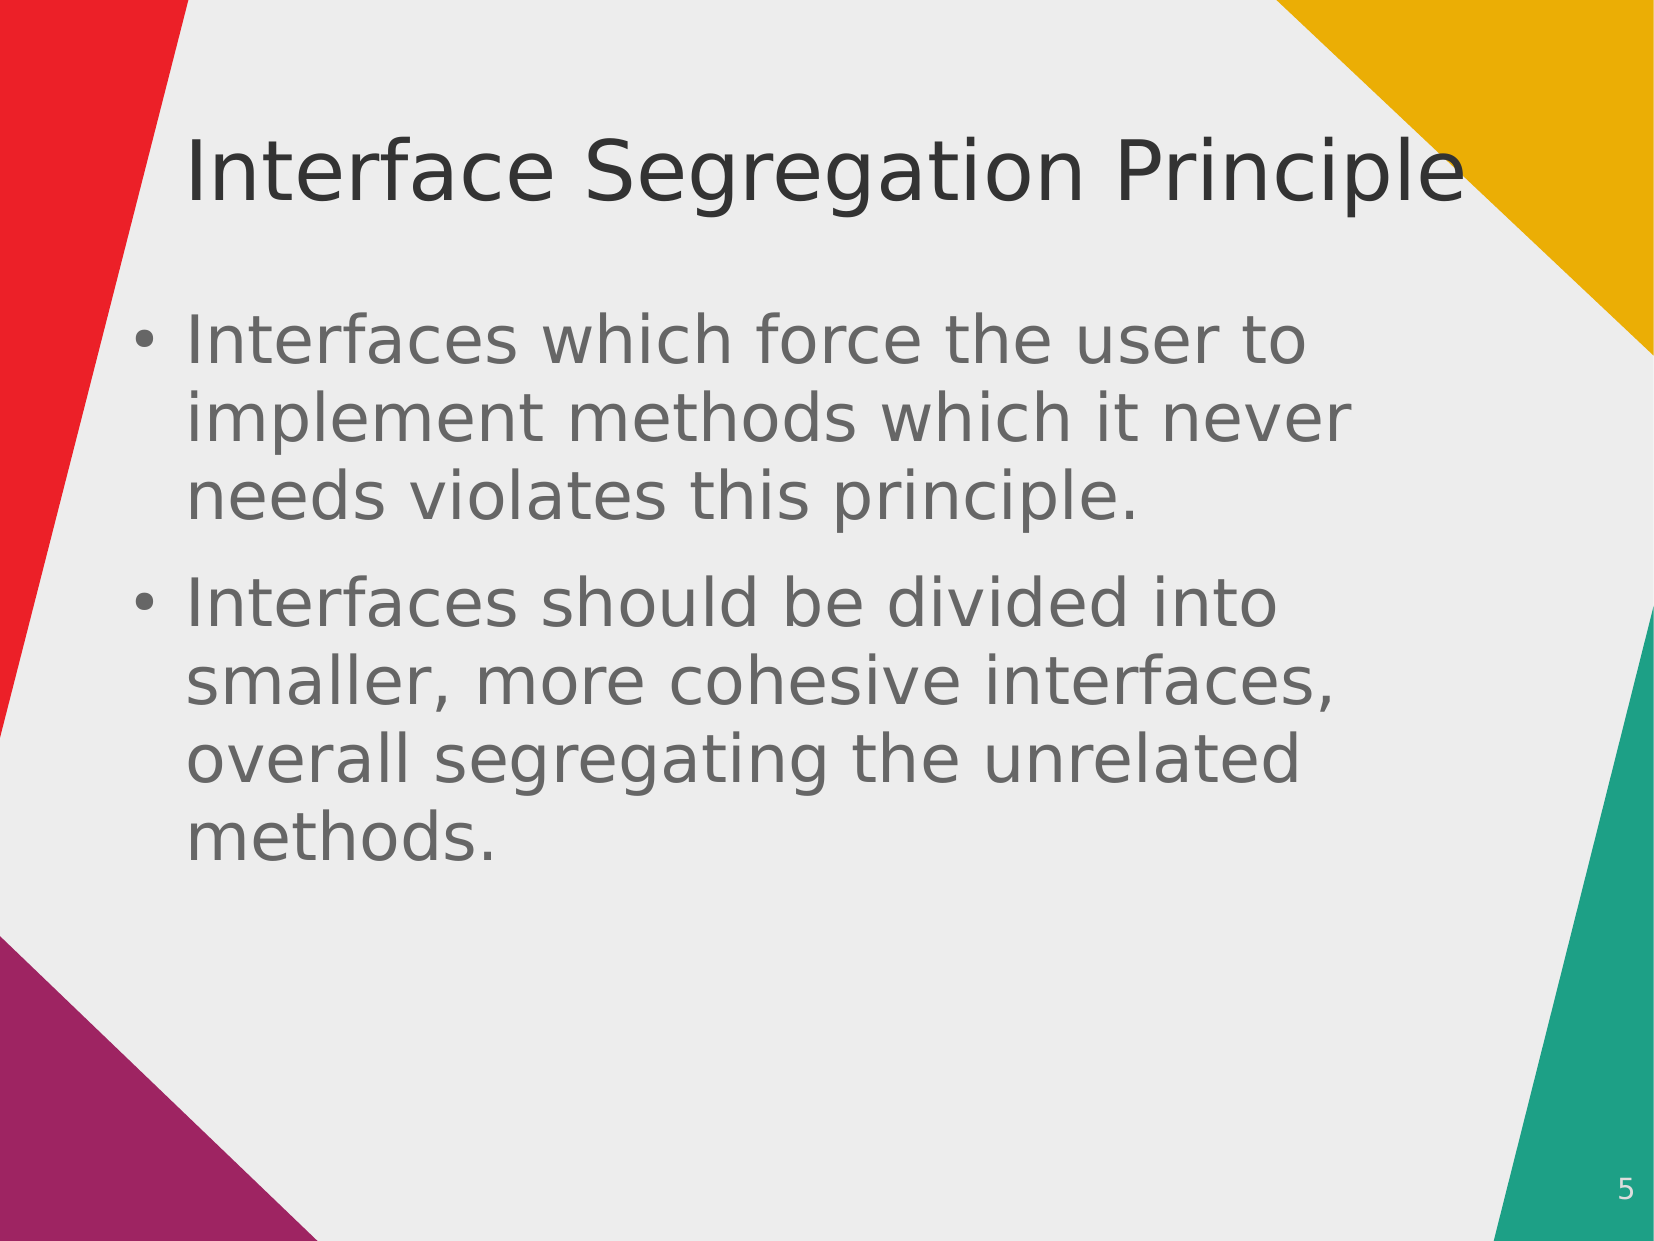

# Interface Segregation Principle
Interfaces which force the user to implement methods which it never needs violates this principle.
Interfaces should be divided into smaller, more cohesive interfaces, overall segregating the unrelated methods.
5